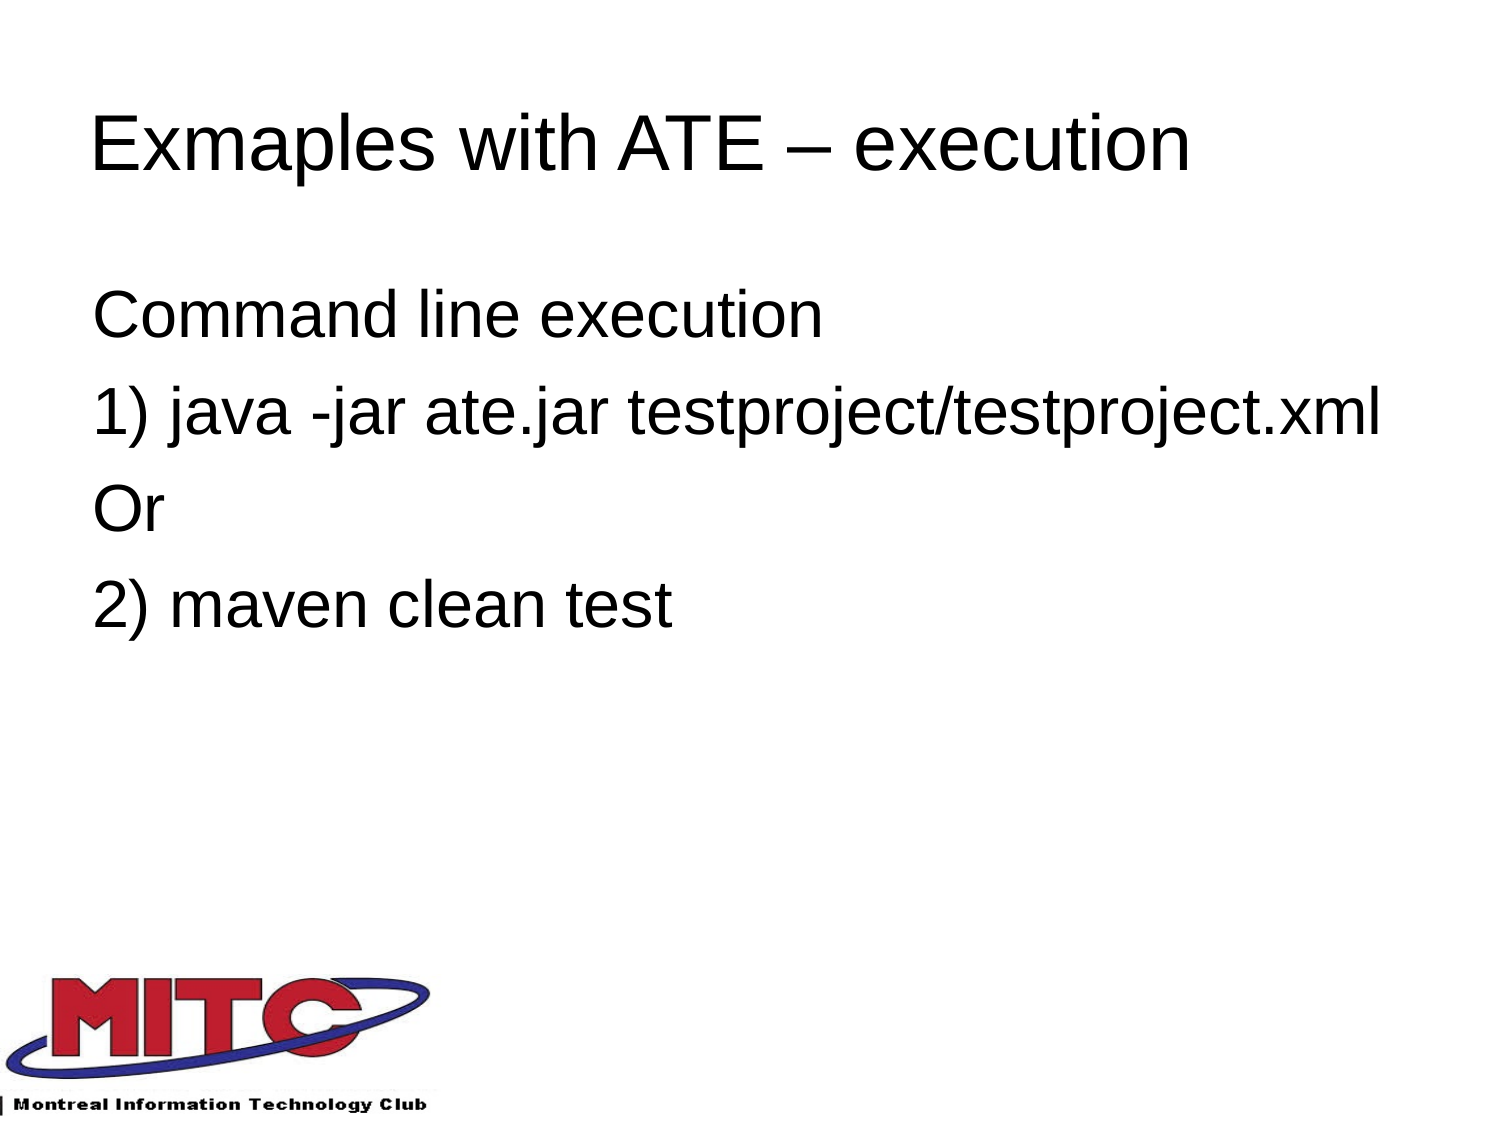

# Exmaples with ATE – execution
Command line execution
1) java -jar ate.jar testproject/testproject.xml
Or
2) maven clean test